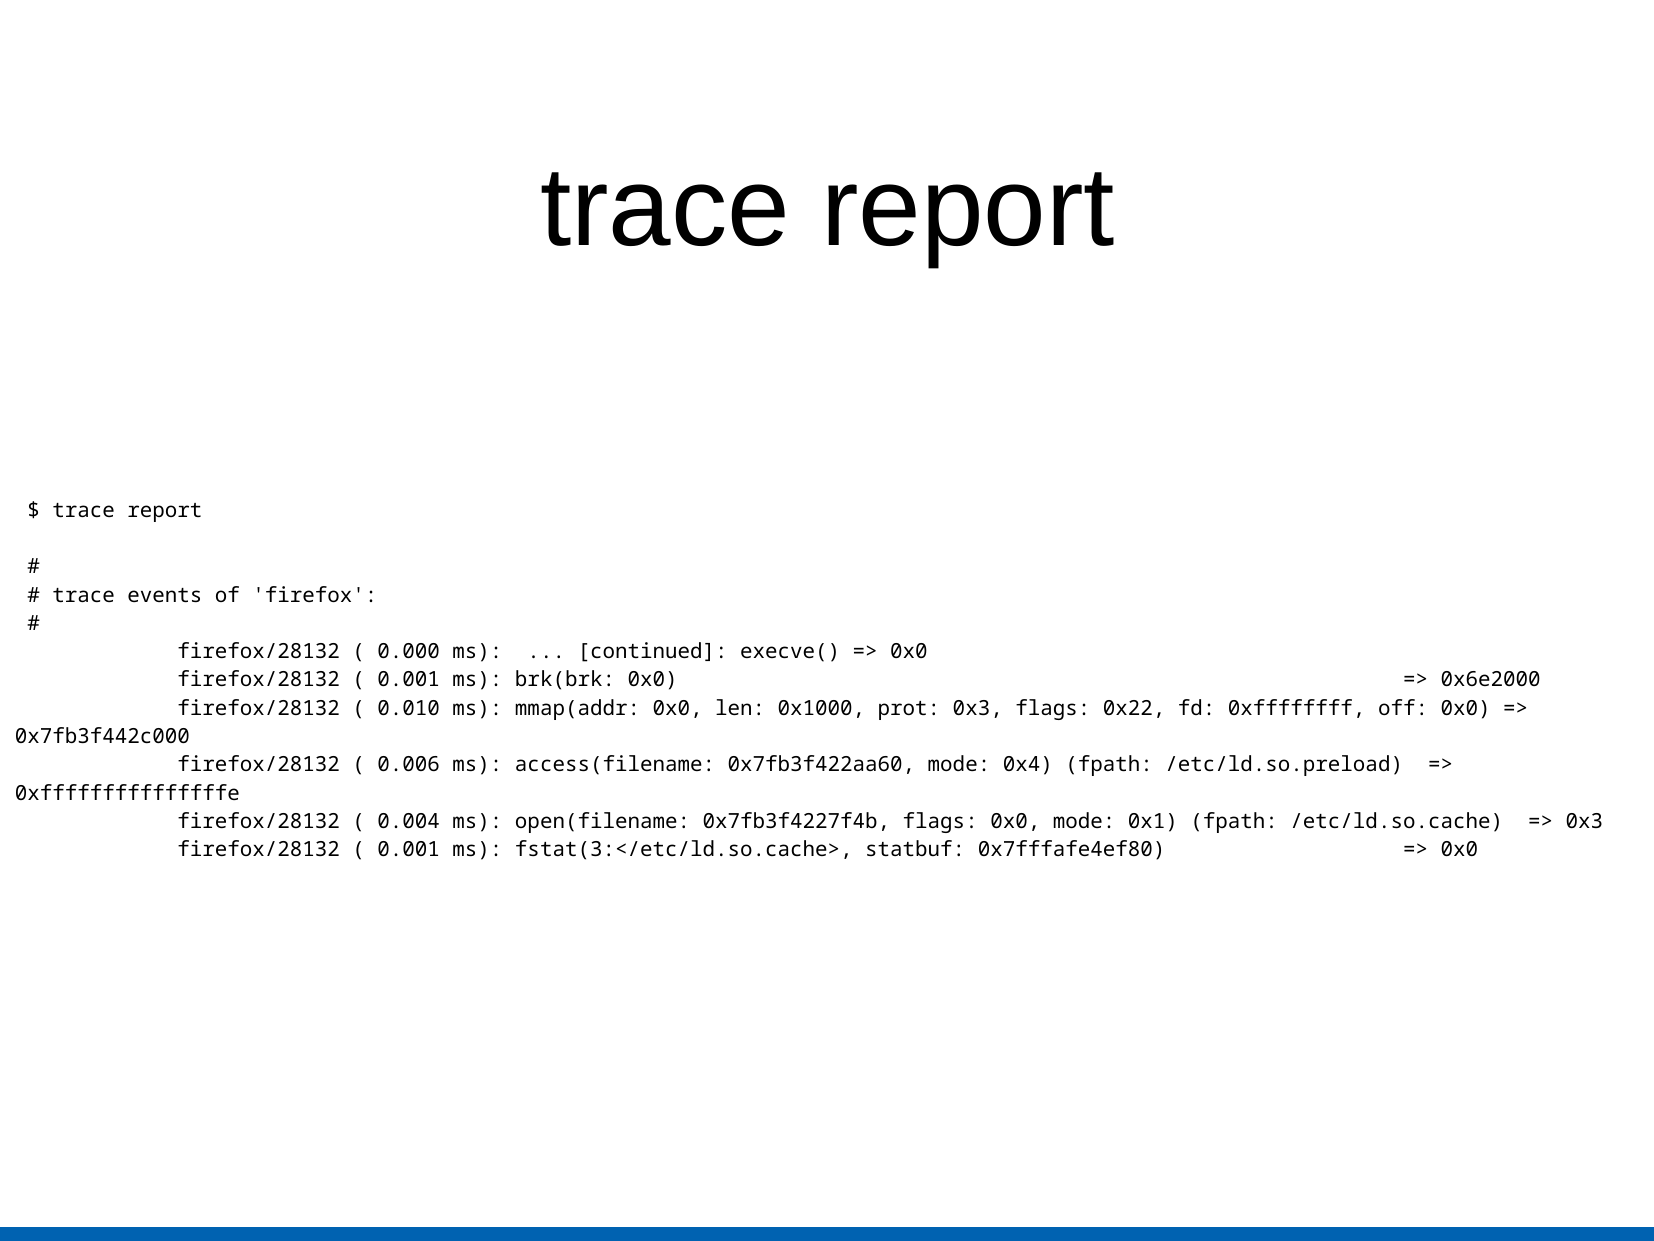

# trace report
 $ trace report
 #
 # trace events of 'firefox':
 #
 firefox/28132 ( 0.000 ms): ... [continued]: execve() => 0x0
 firefox/28132 ( 0.001 ms): brk(brk: 0x0) => 0x6e2000
 firefox/28132 ( 0.010 ms): mmap(addr: 0x0, len: 0x1000, prot: 0x3, flags: 0x22, fd: 0xffffffff, off: 0x0) => 0x7fb3f442c000
 firefox/28132 ( 0.006 ms): access(filename: 0x7fb3f422aa60, mode: 0x4) (fpath: /etc/ld.so.preload) => 0xfffffffffffffffe
 firefox/28132 ( 0.004 ms): open(filename: 0x7fb3f4227f4b, flags: 0x0, mode: 0x1) (fpath: /etc/ld.so.cache) => 0x3
 firefox/28132 ( 0.001 ms): fstat(3:</etc/ld.so.cache>, statbuf: 0x7fffafe4ef80) => 0x0